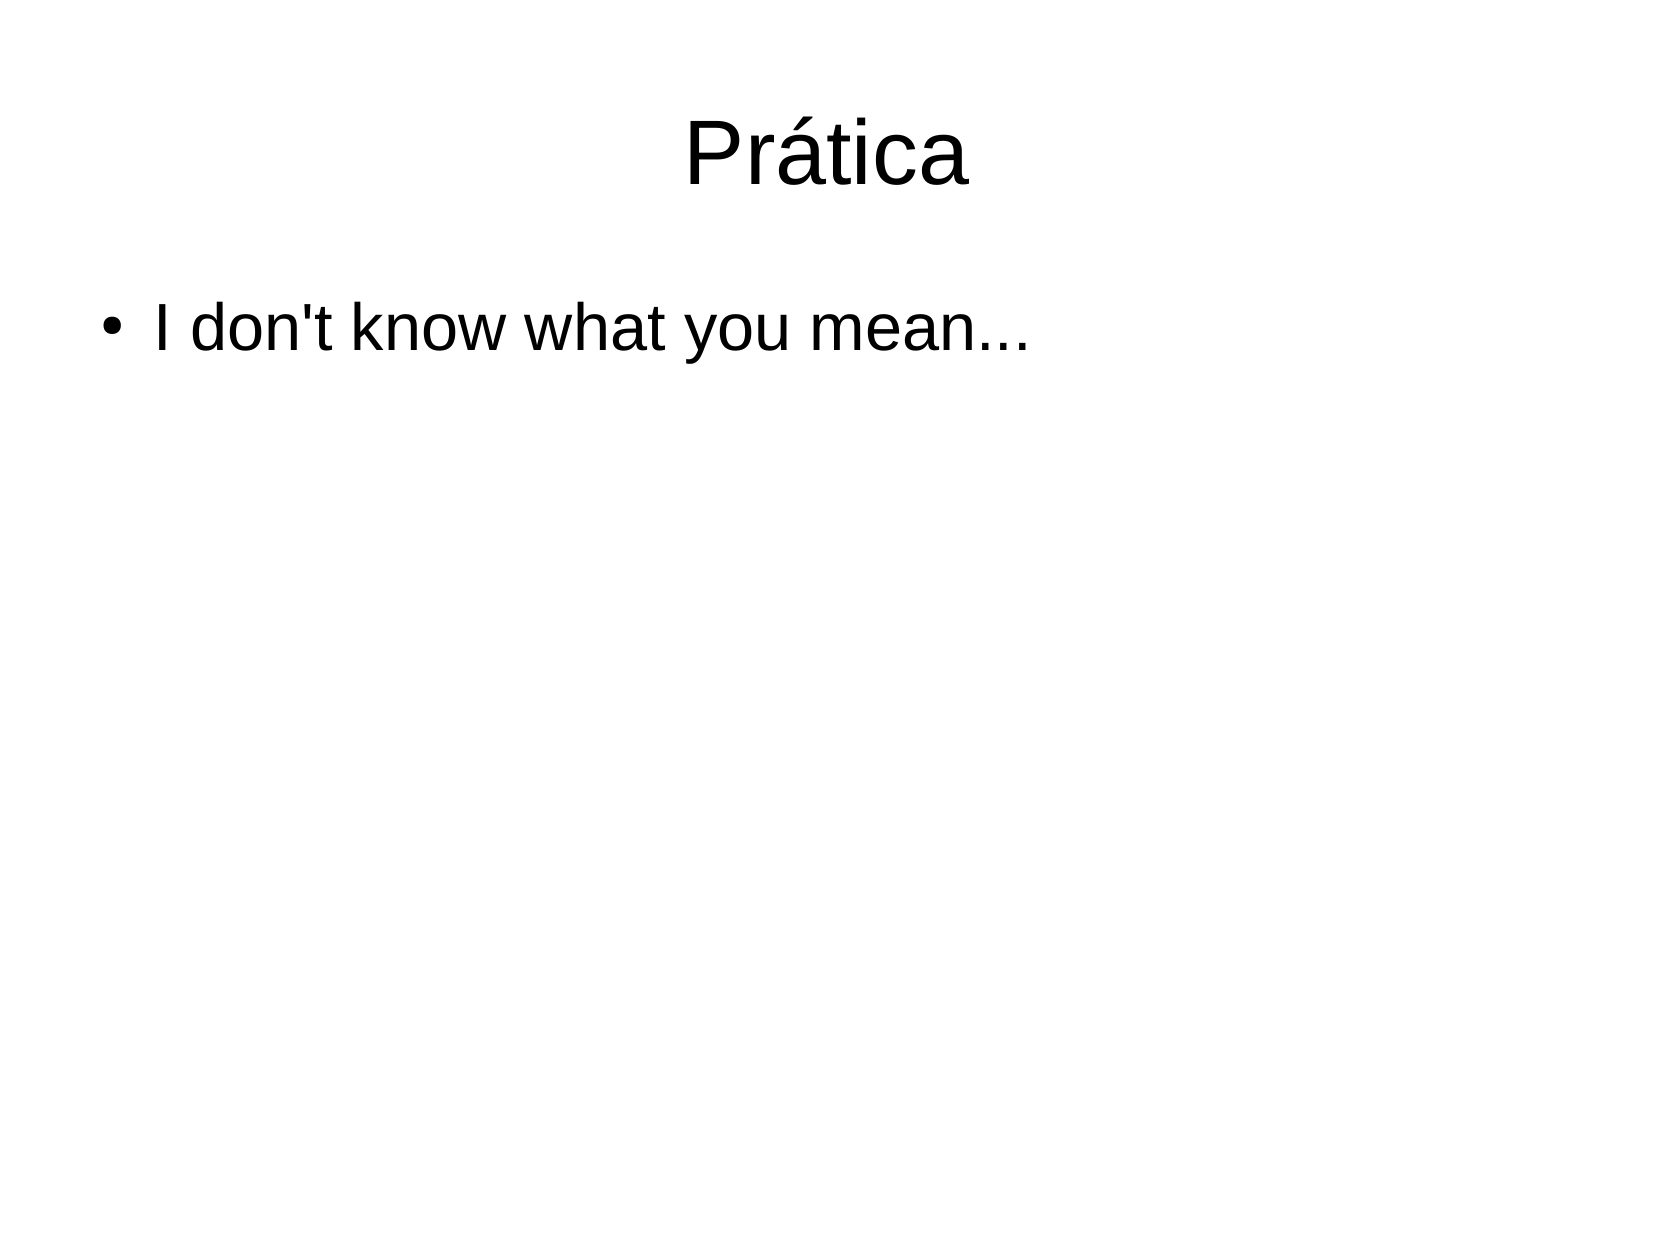

# Prática
I don't know what you mean...